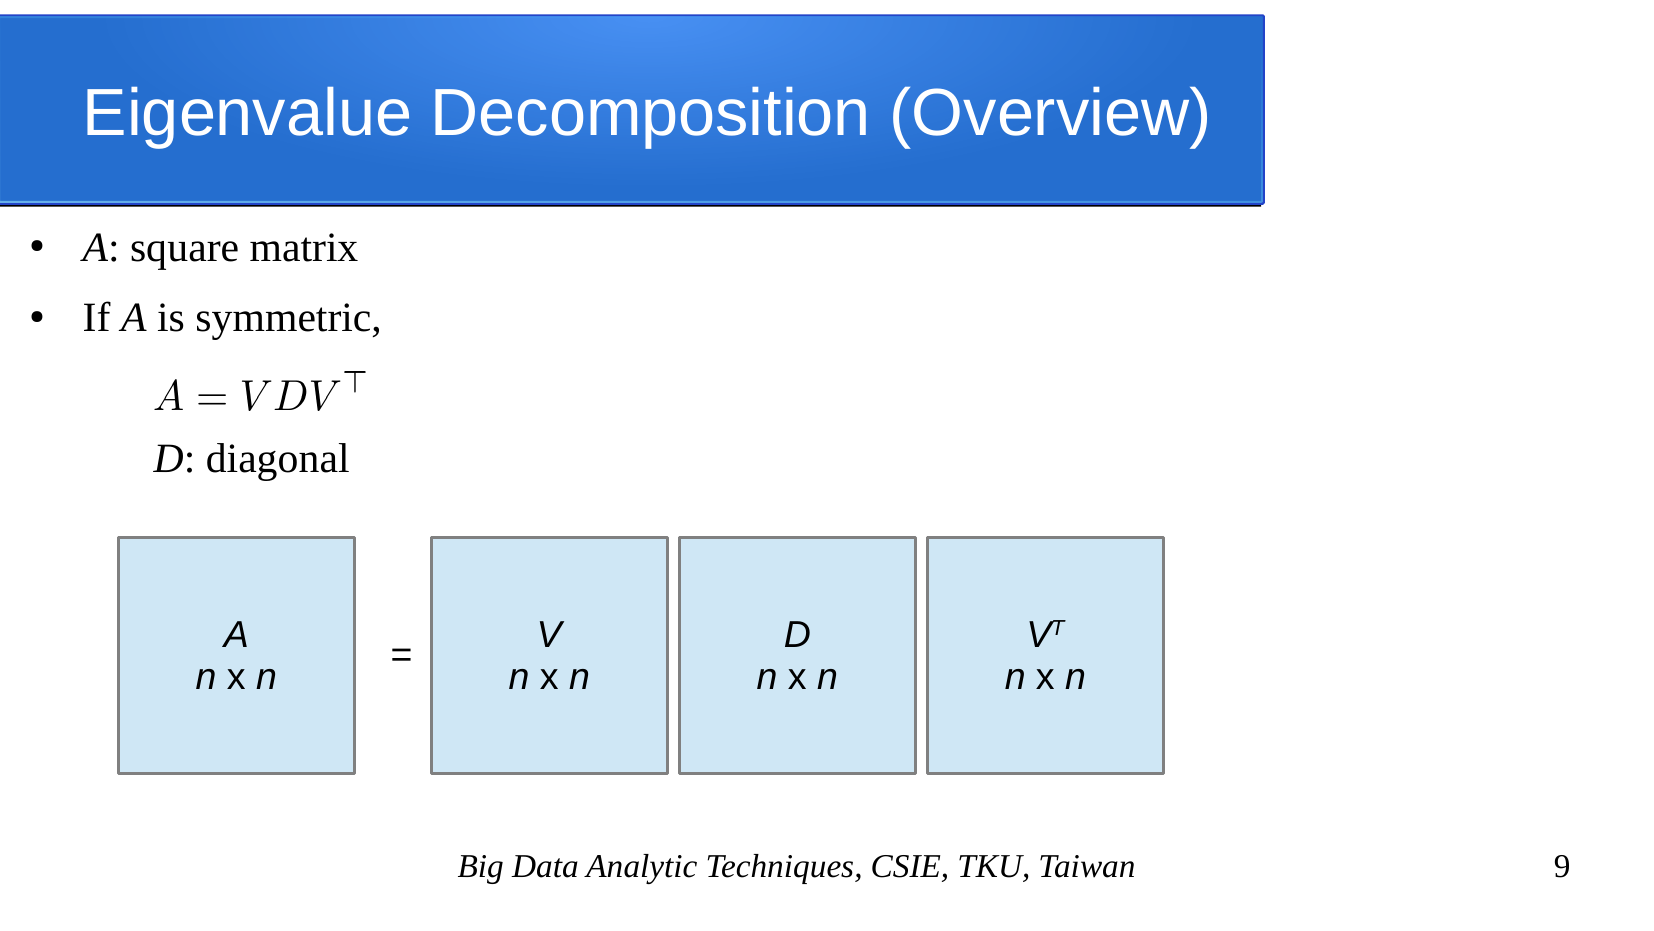

# Eigenvalue Decomposition (Overview)
A: square matrix
If A is symmetric,
D: diagonal
A
n x n
V
n x n
D
n x n
VT
n x n
=
Big Data Analytic Techniques, CSIE, TKU, Taiwan
9